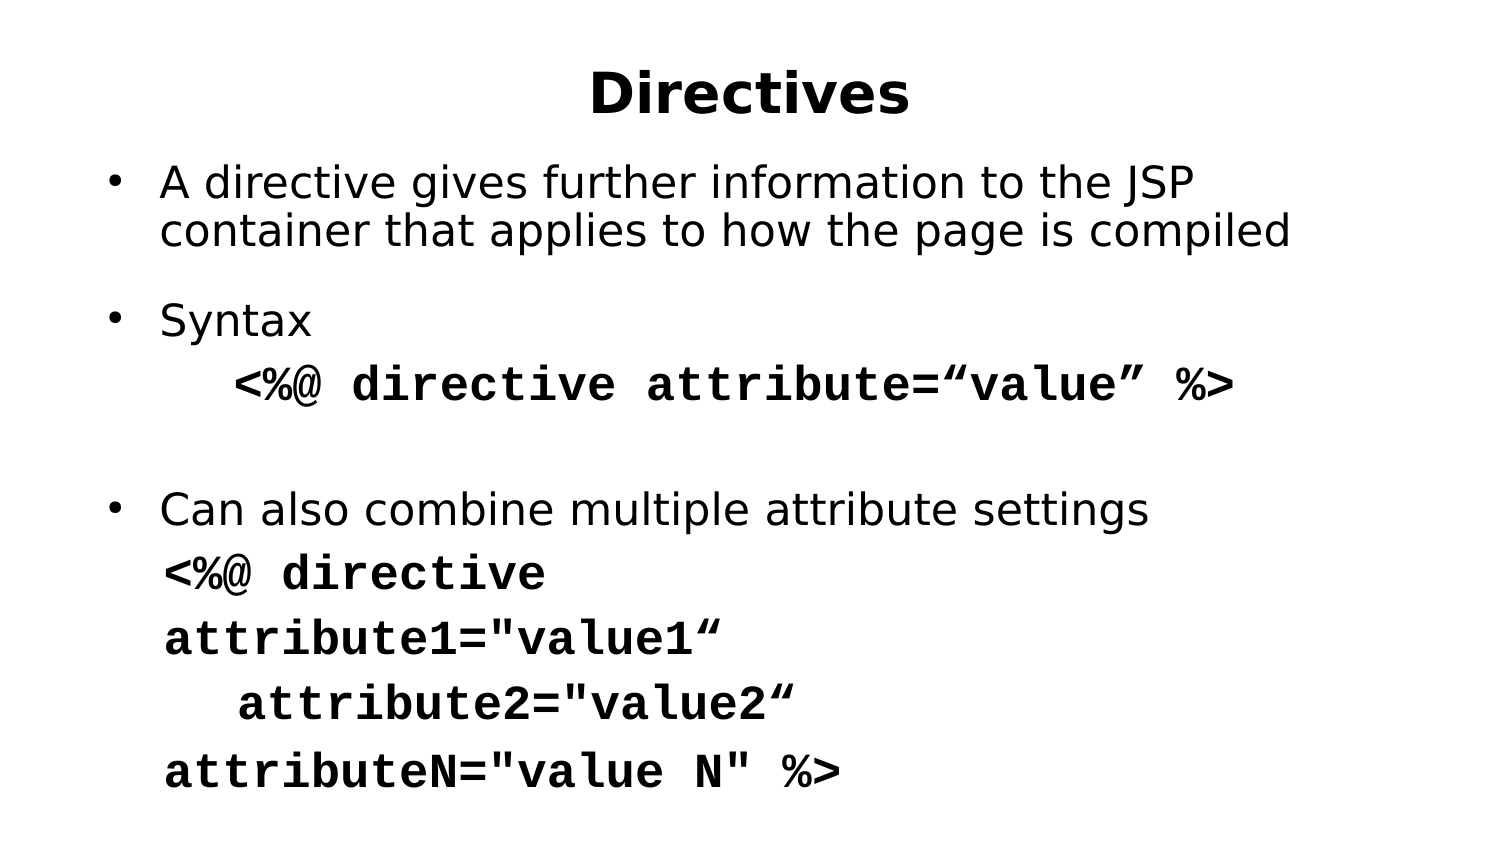

# Directives
A directive gives further information to the JSP container that applies to how the page is compiled
Syntax
<%@ directive attribute=“value” %>
Can also combine multiple attribute settings
	<%@ directive
		attribute1="value1“
	 	attribute2="value2“
		attributeN="value N" %>